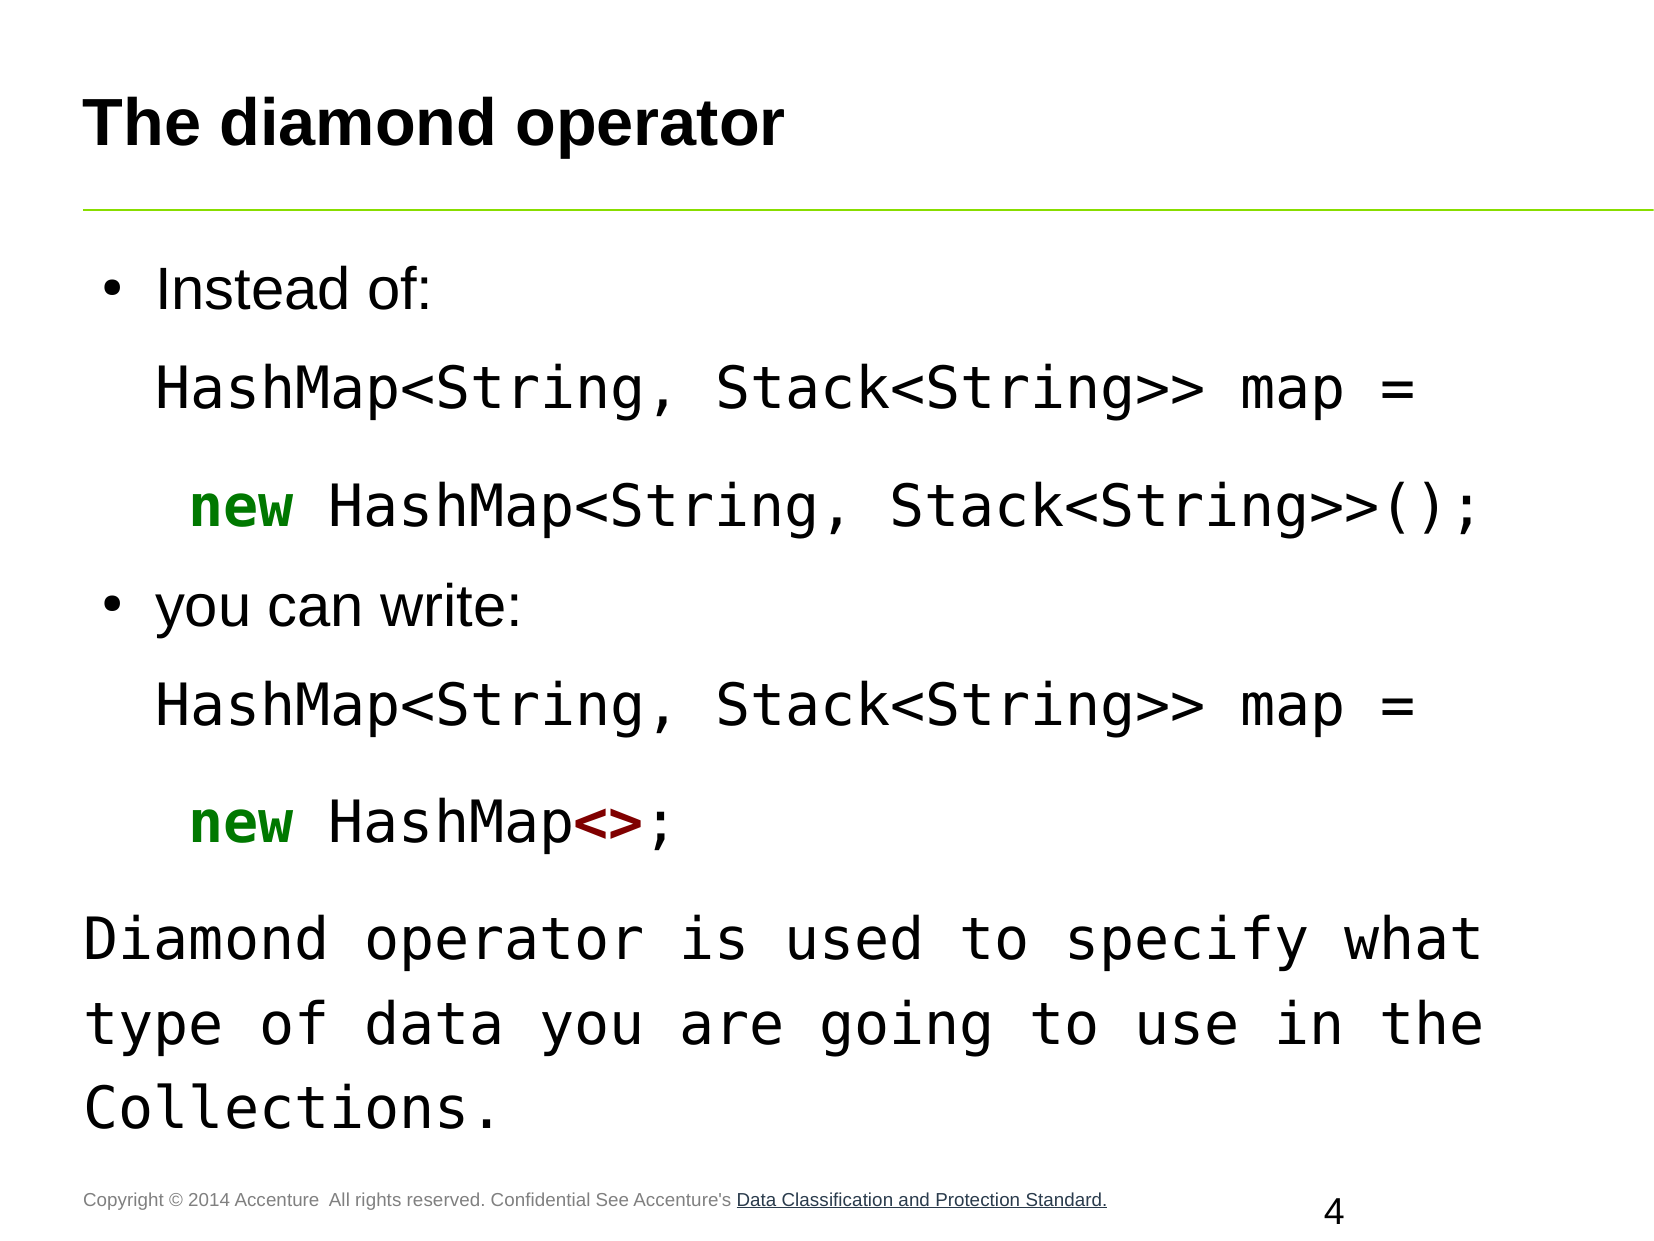

# The diamond operator
Instead of:
HashMap<String, Stack<String>> map =
 new HashMap<String, Stack<String>>();
you can write:
HashMap<String, Stack<String>> map =
 new HashMap<>;
Diamond operator is used to specify what type of data you are going to use in the Collections.